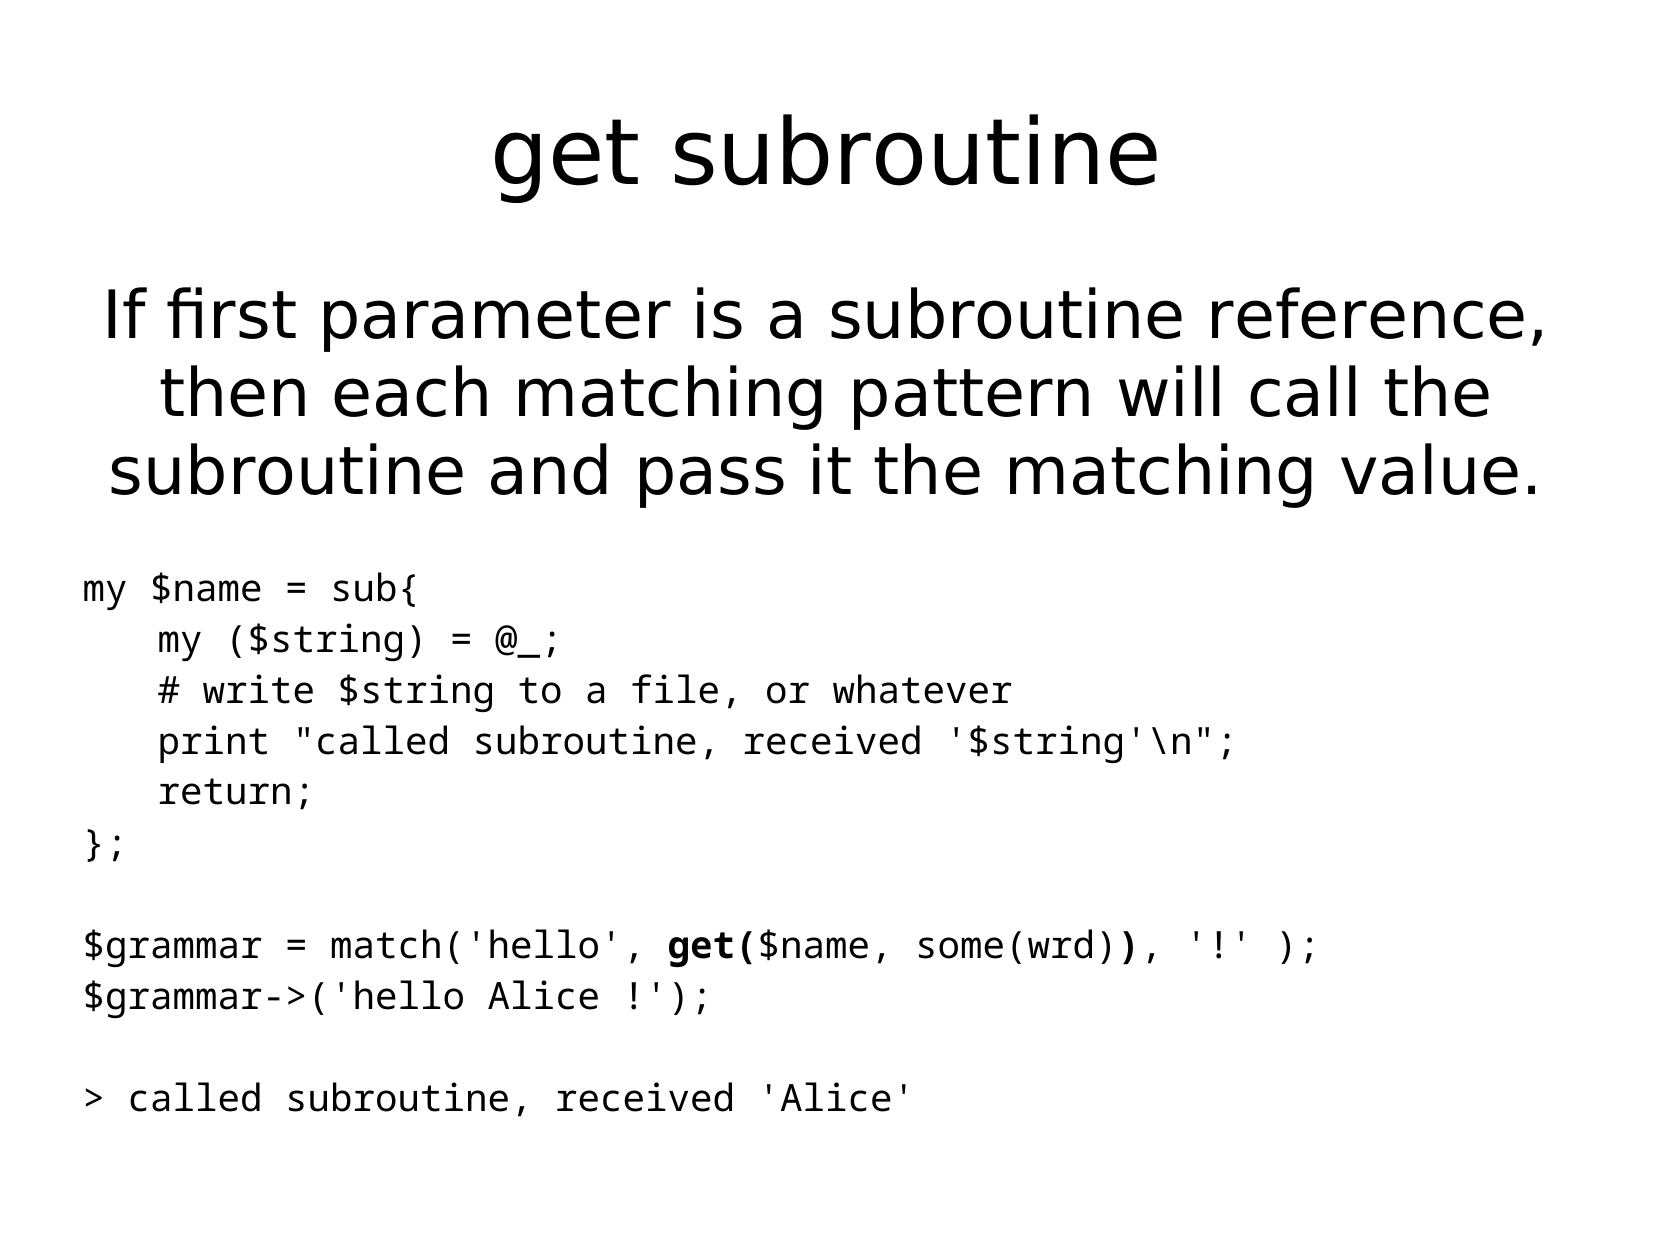

# get subroutine
If first parameter is a subroutine reference, then each matching pattern will call the subroutine and pass it the matching value.
my $name = sub{
	my ($string) = @_;
	# write $string to a file, or whatever
	print "called subroutine, received '$string'\n";
	return;
};
$grammar = match('hello', get($name, some(wrd)), '!' );
$grammar->('hello Alice !');
> called subroutine, received 'Alice'